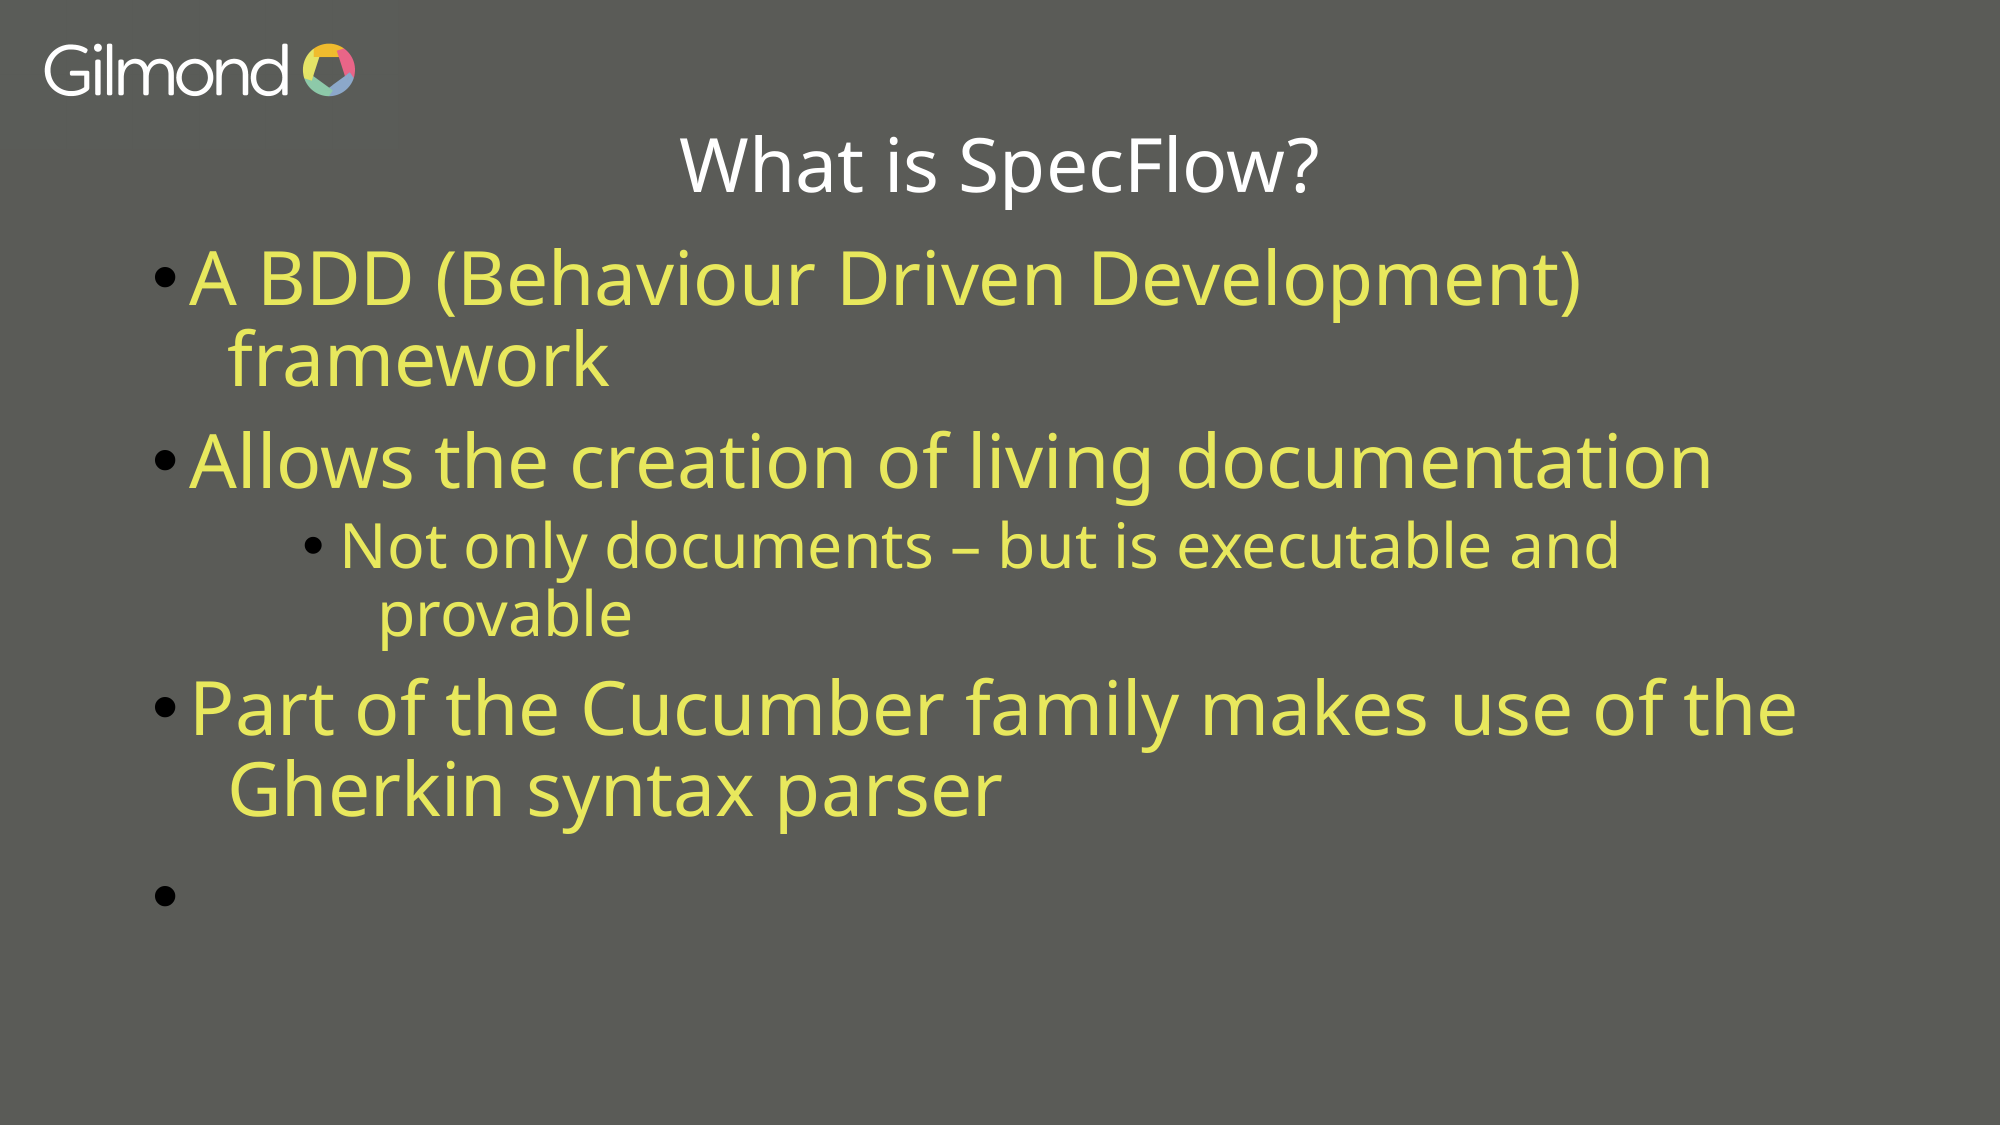

# What is SpecFlow?
A BDD (Behaviour Driven Development) framework
Allows the creation of living documentation
Not only documents – but is executable and provable
Part of the Cucumber family makes use of the Gherkin syntax parser